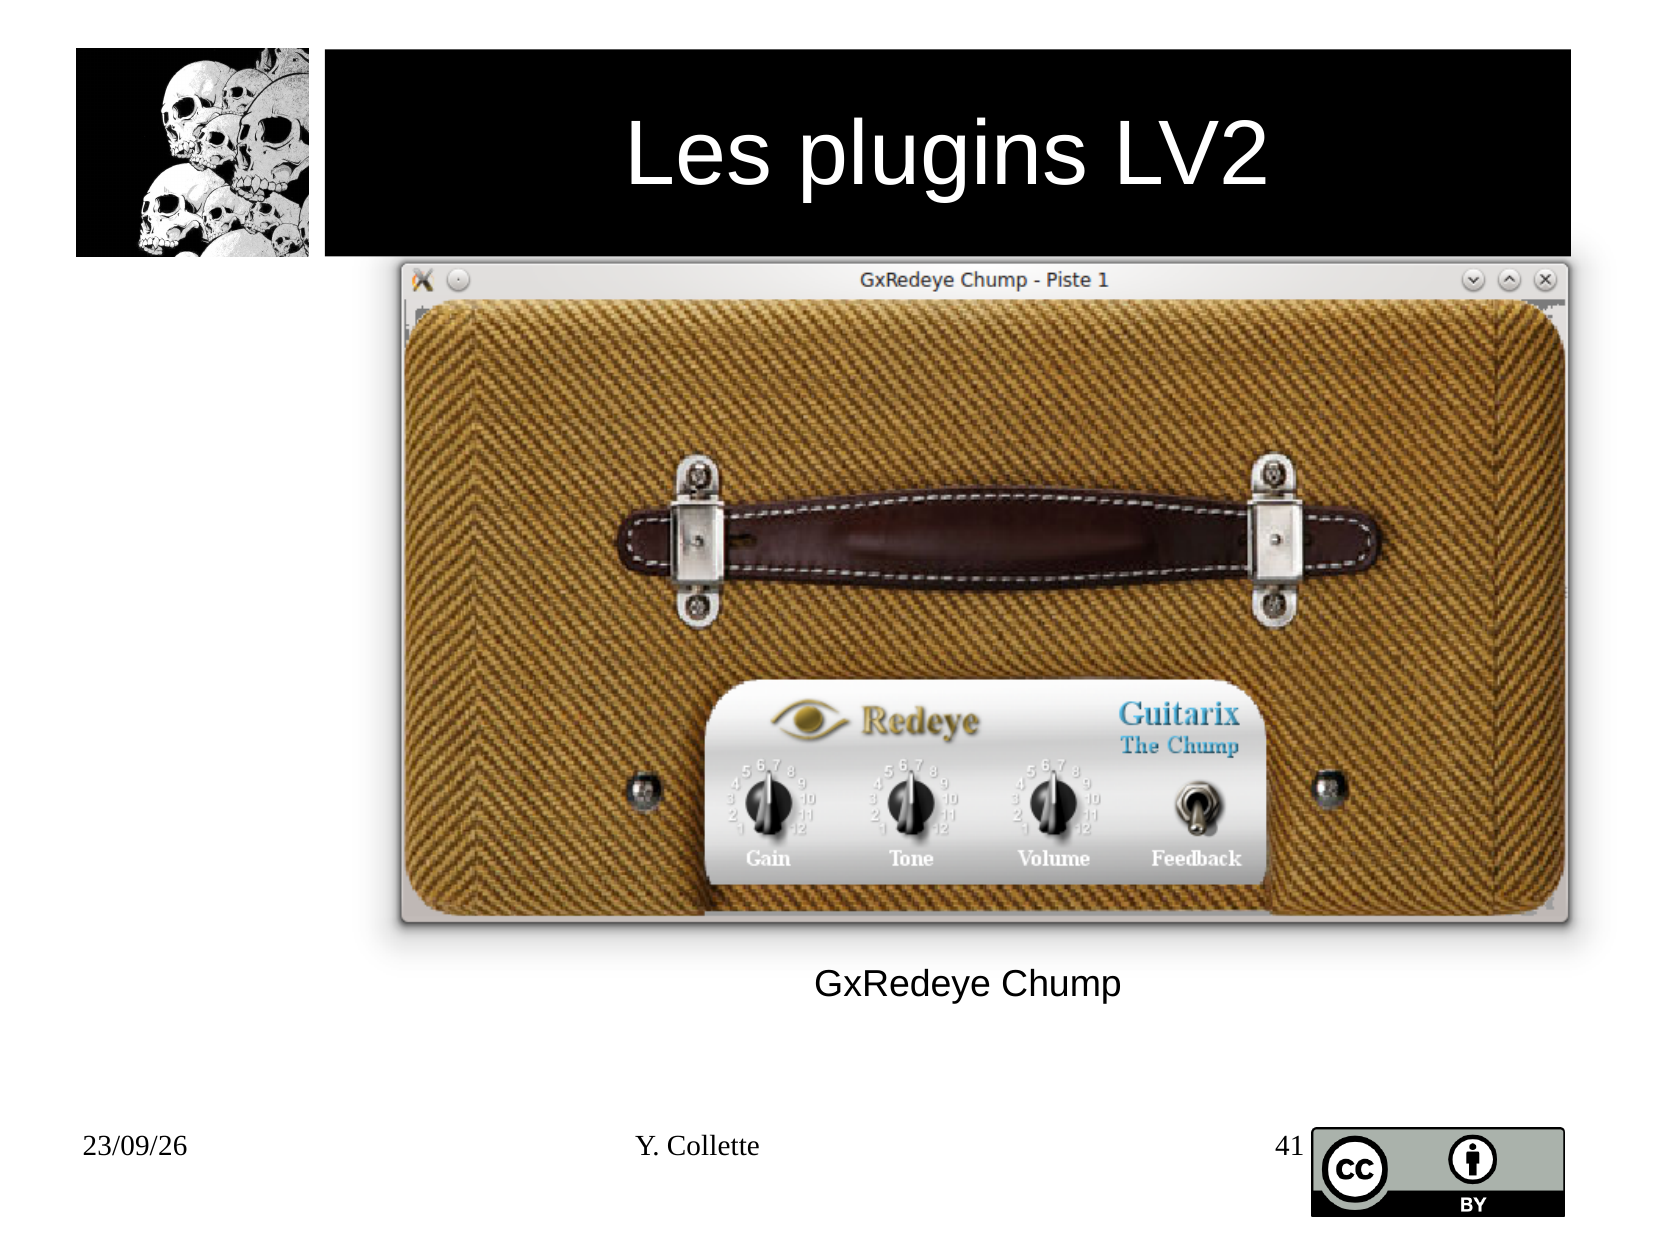

# Les plugins LV2
GxRedeye Chump
Y. Collette
41